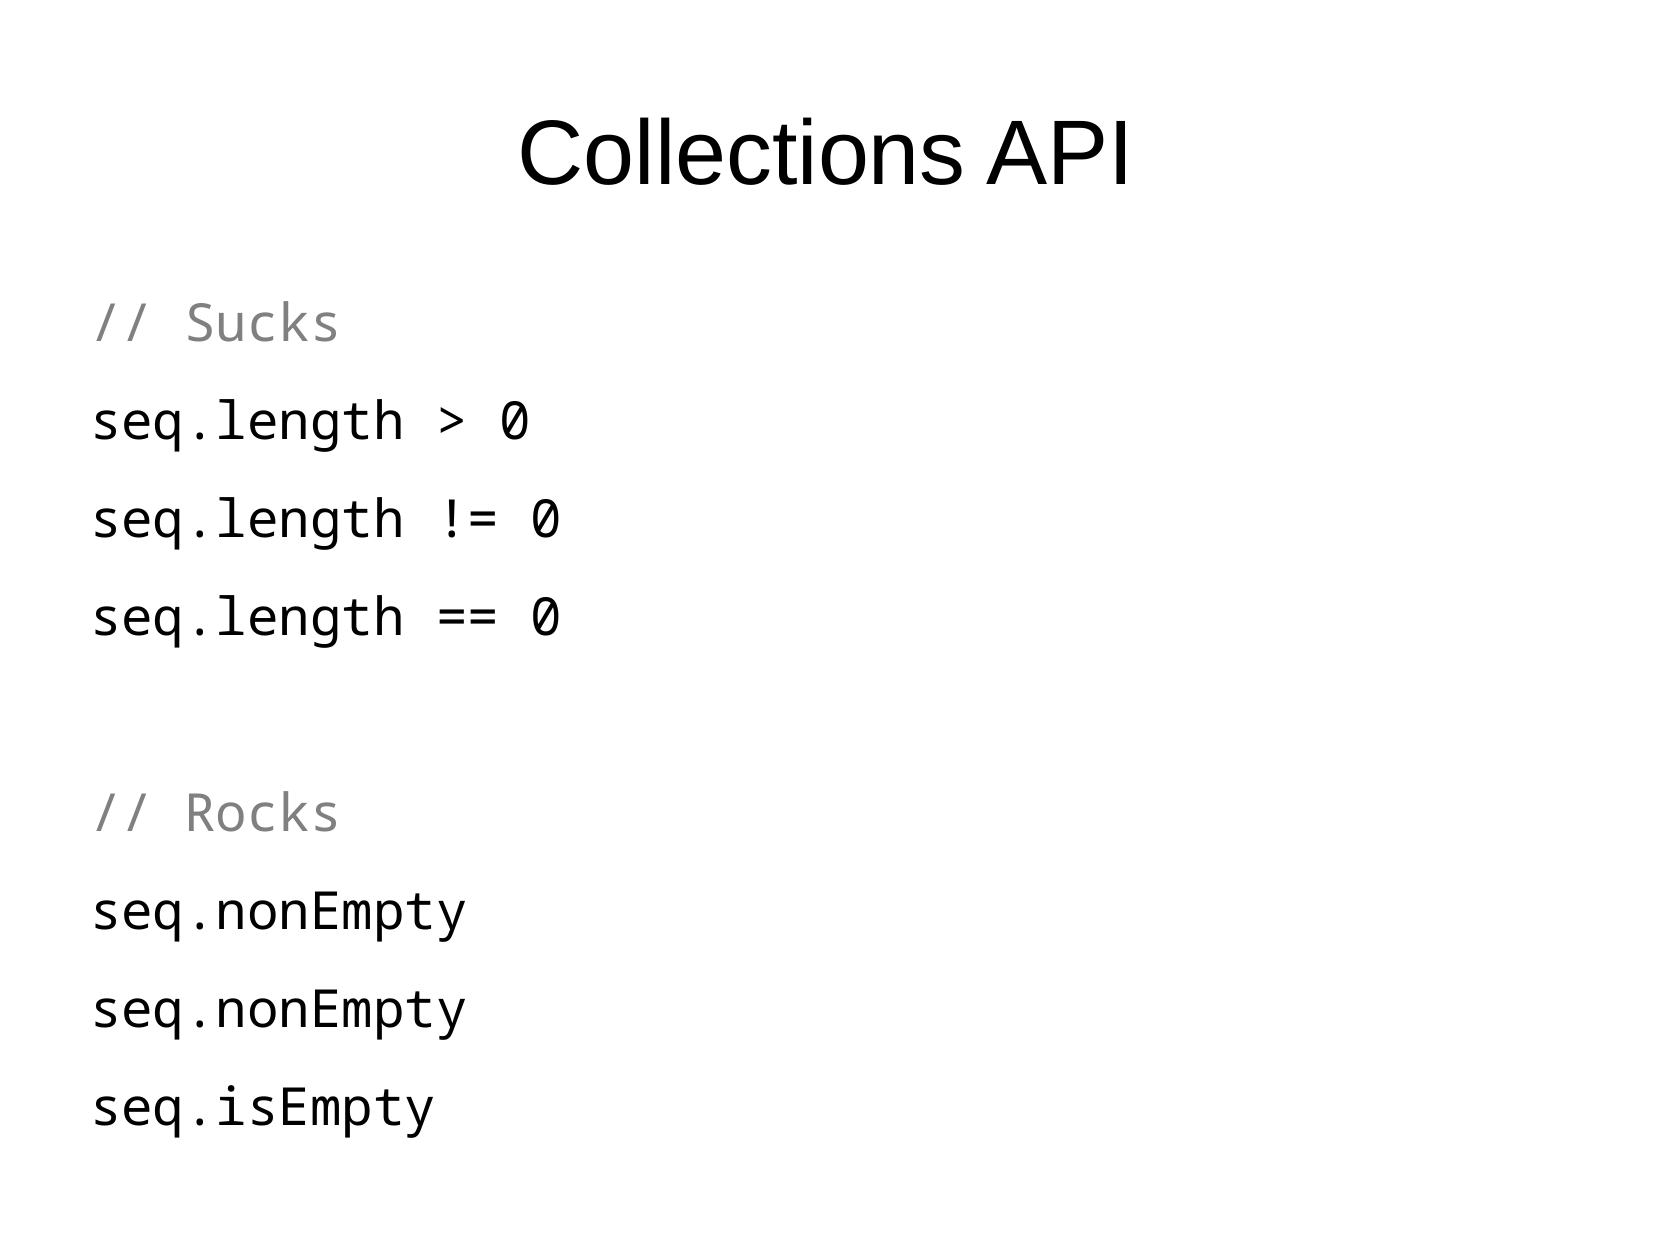

# Collections API
// Sucks
seq.length > 0
seq.length != 0
seq.length == 0
// Rocks
seq.nonEmpty
seq.nonEmpty
seq.isEmpty